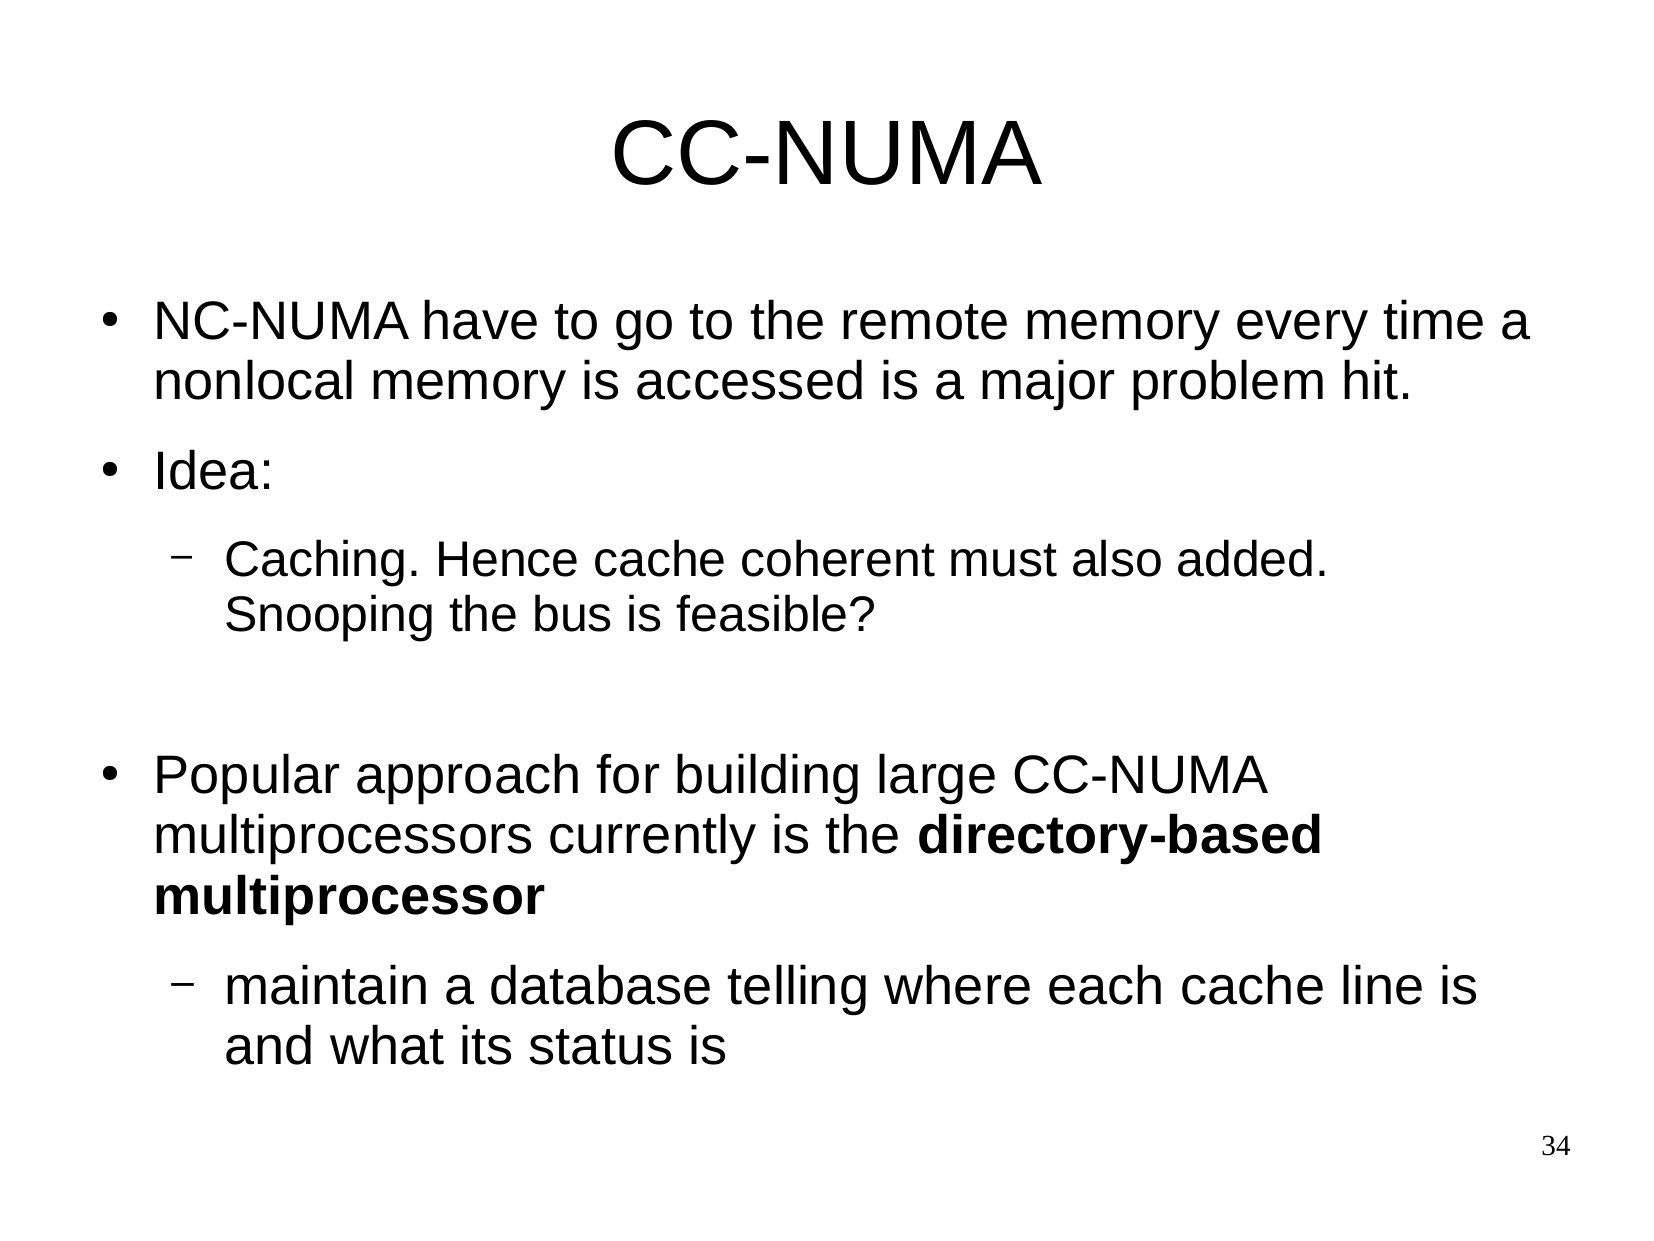

# CC-NUMA
NC-NUMA have to go to the remote memory every time a nonlocal memory is accessed is a major problem hit.
Idea:
Caching. Hence cache coherent must also added. Snooping the bus is feasible?
Popular approach for building large CC-NUMA multiprocessors currently is the directory-based multiprocessor
maintain a database telling where each cache line is and what its status is
34